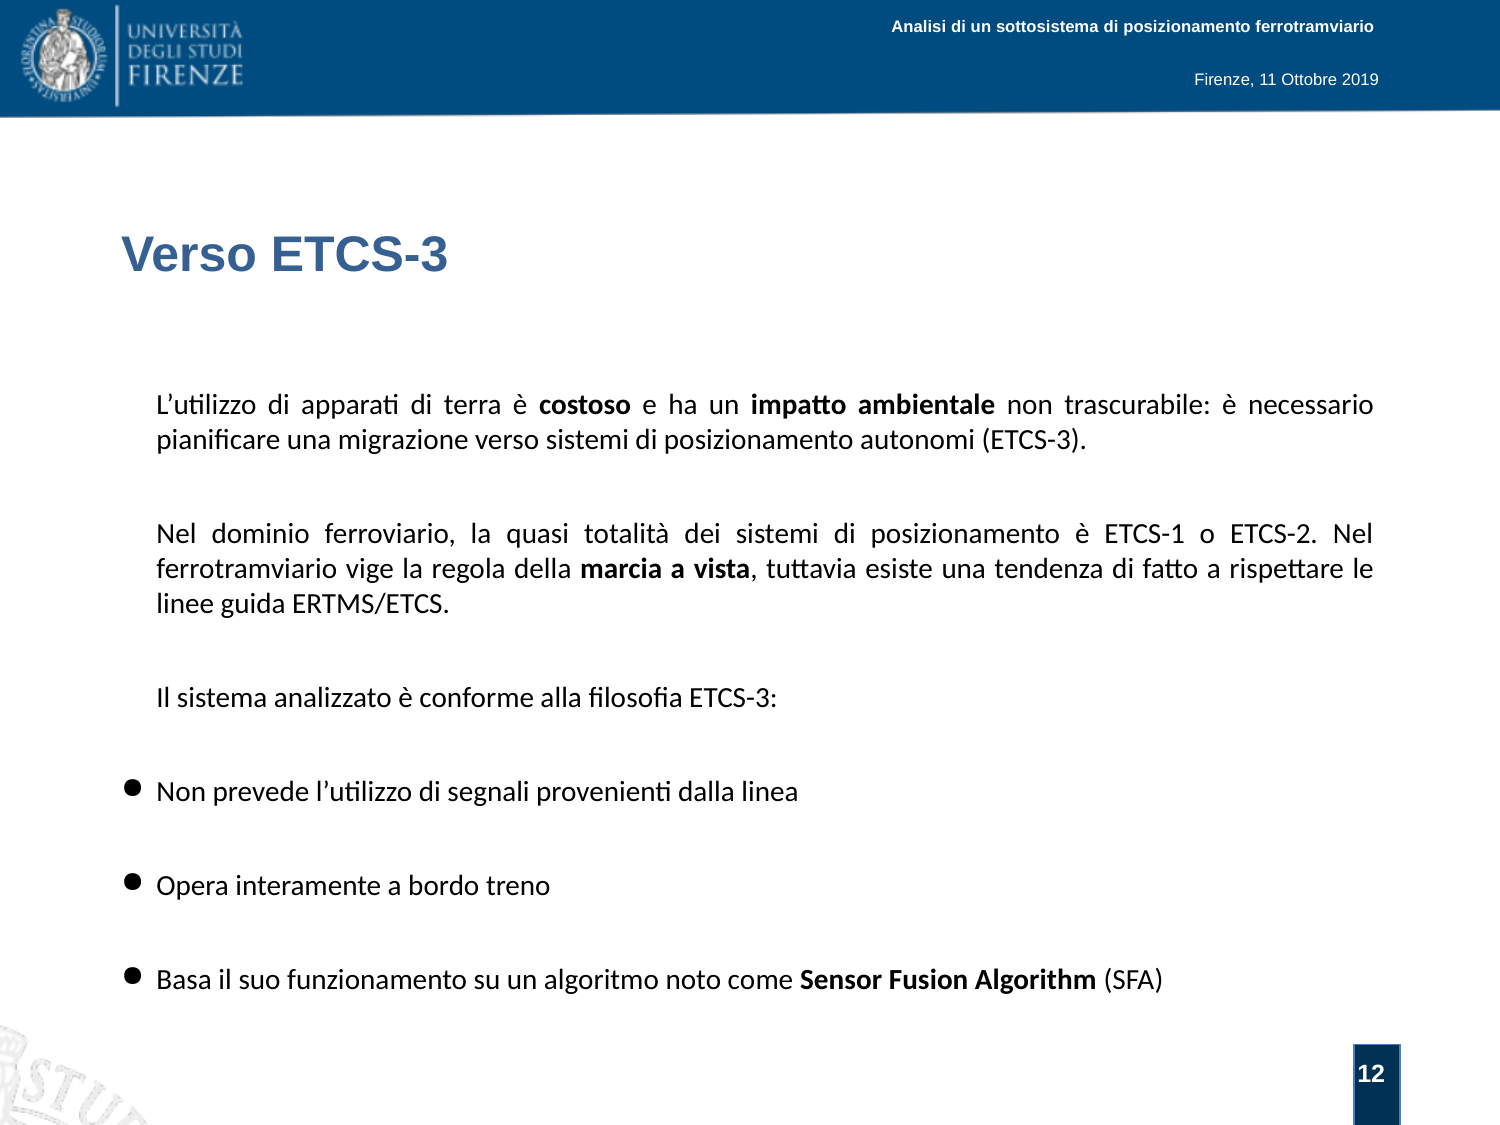

Analisi di un sottosistema di posizionamento ferrotramviario
Firenze, 11 Ottobre 2019
Verso ETCS-3
L’utilizzo di apparati di terra è costoso e ha un impatto ambientale non trascurabile: è necessario pianificare una migrazione verso sistemi di posizionamento autonomi (ETCS-3).
Nel dominio ferroviario, la quasi totalità dei sistemi di posizionamento è ETCS-1 o ETCS-2. Nel ferrotramviario vige la regola della marcia a vista, tuttavia esiste una tendenza di fatto a rispettare le linee guida ERTMS/ETCS.
Il sistema analizzato è conforme alla filosofia ETCS-3:
Non prevede l’utilizzo di segnali provenienti dalla linea
Opera interamente a bordo treno
Basa il suo funzionamento su un algoritmo noto come Sensor Fusion Algorithm (SFA)